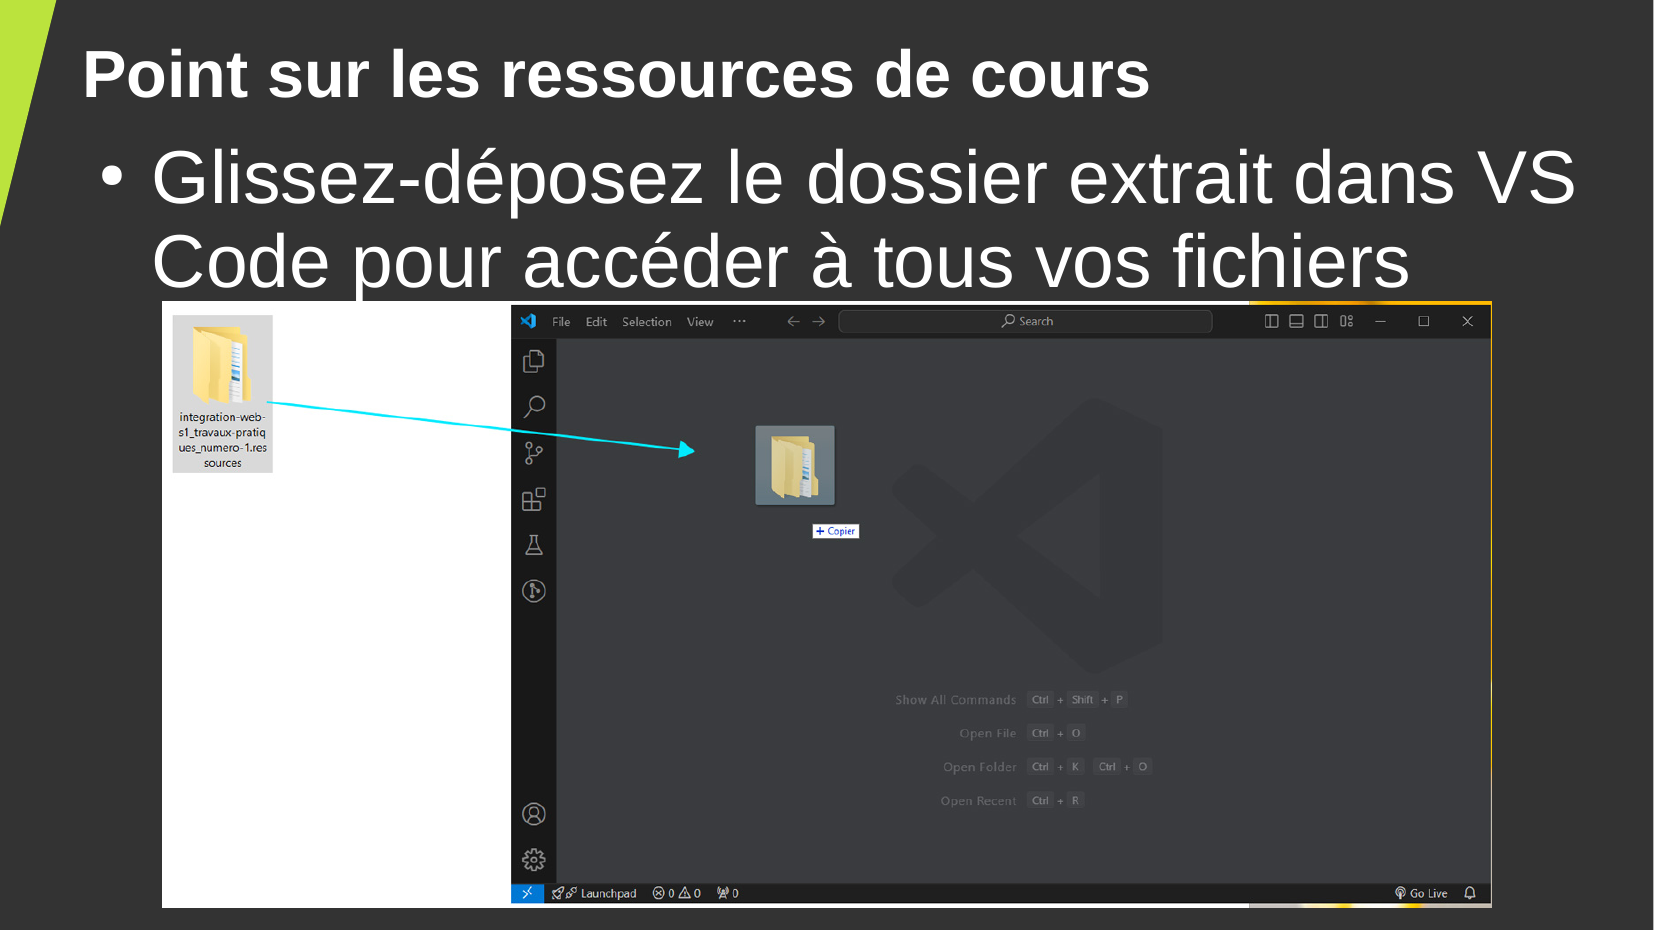

# Point sur les ressources de cours
Glissez-déposez le dossier extrait dans VS Code pour accéder à tous vos fichiers